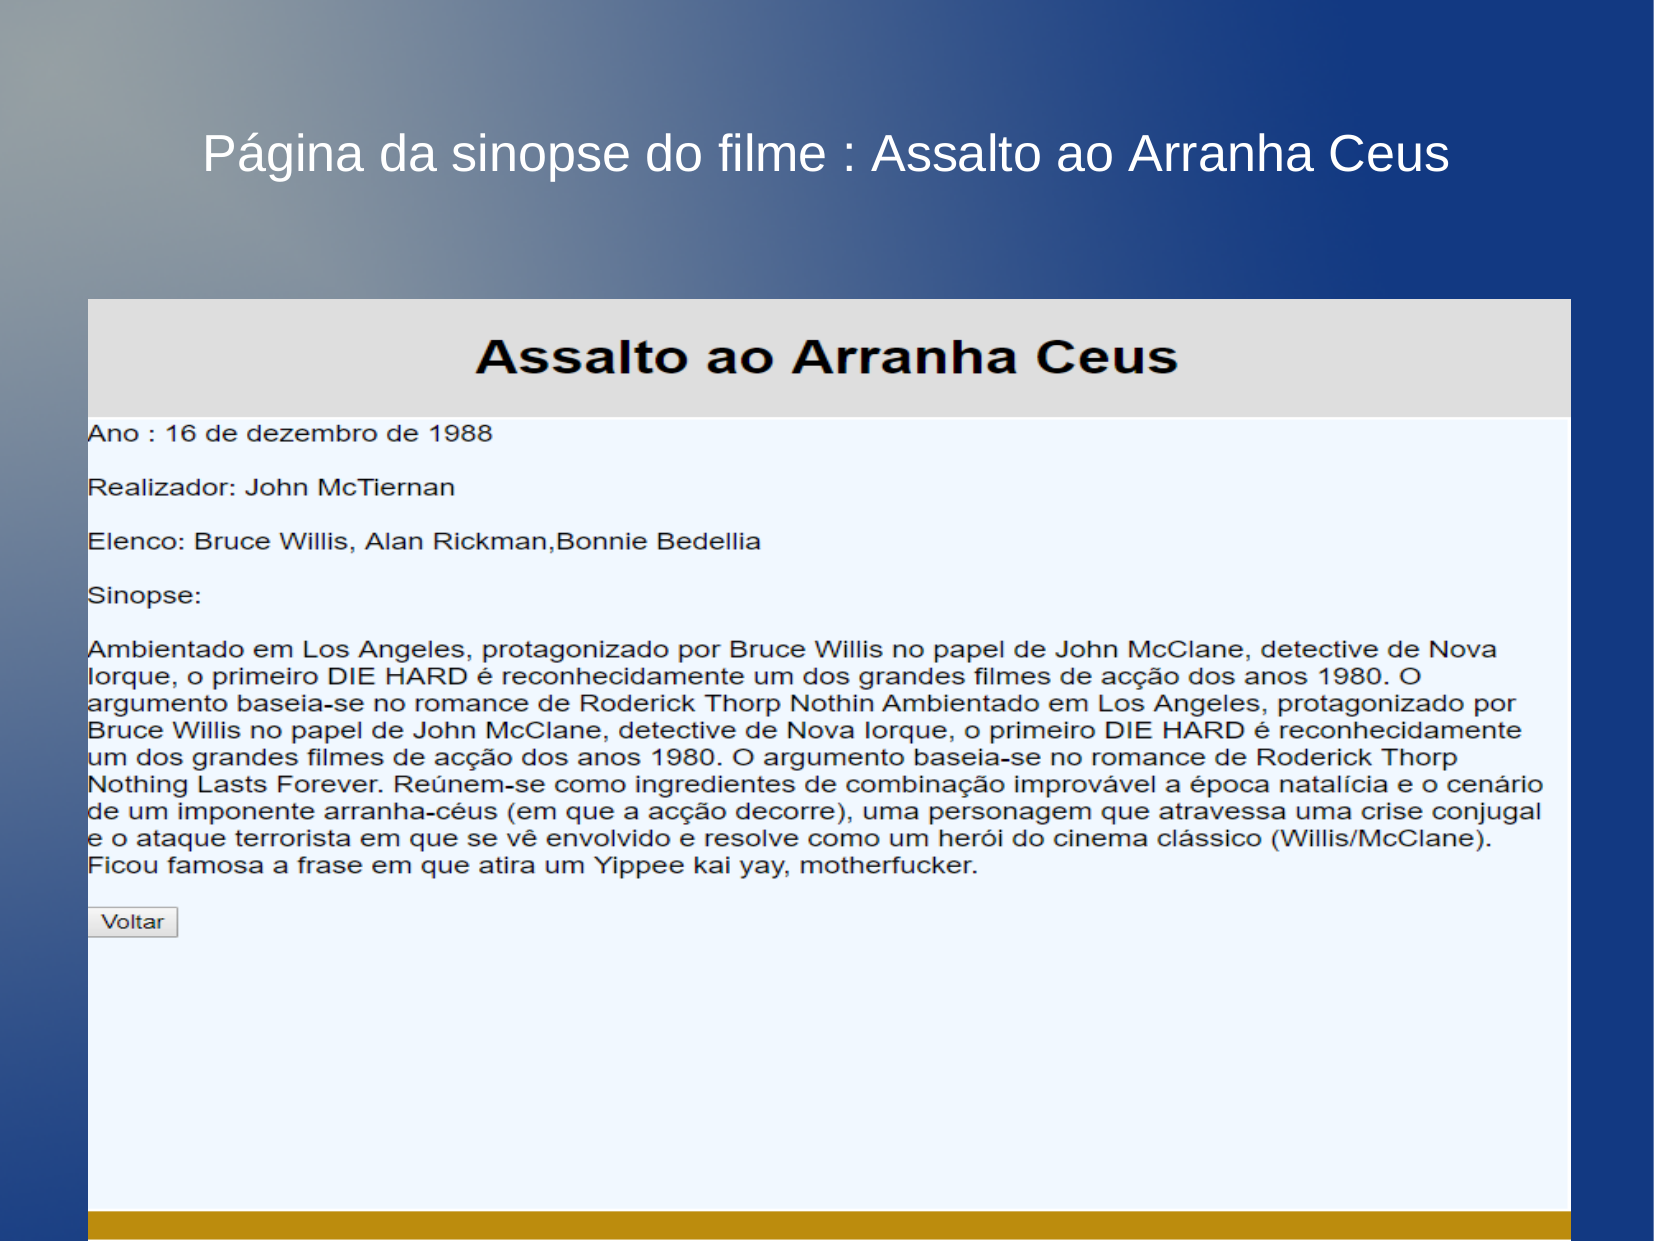

# Página da sinopse do filme : Assalto ao Arranha Ceus